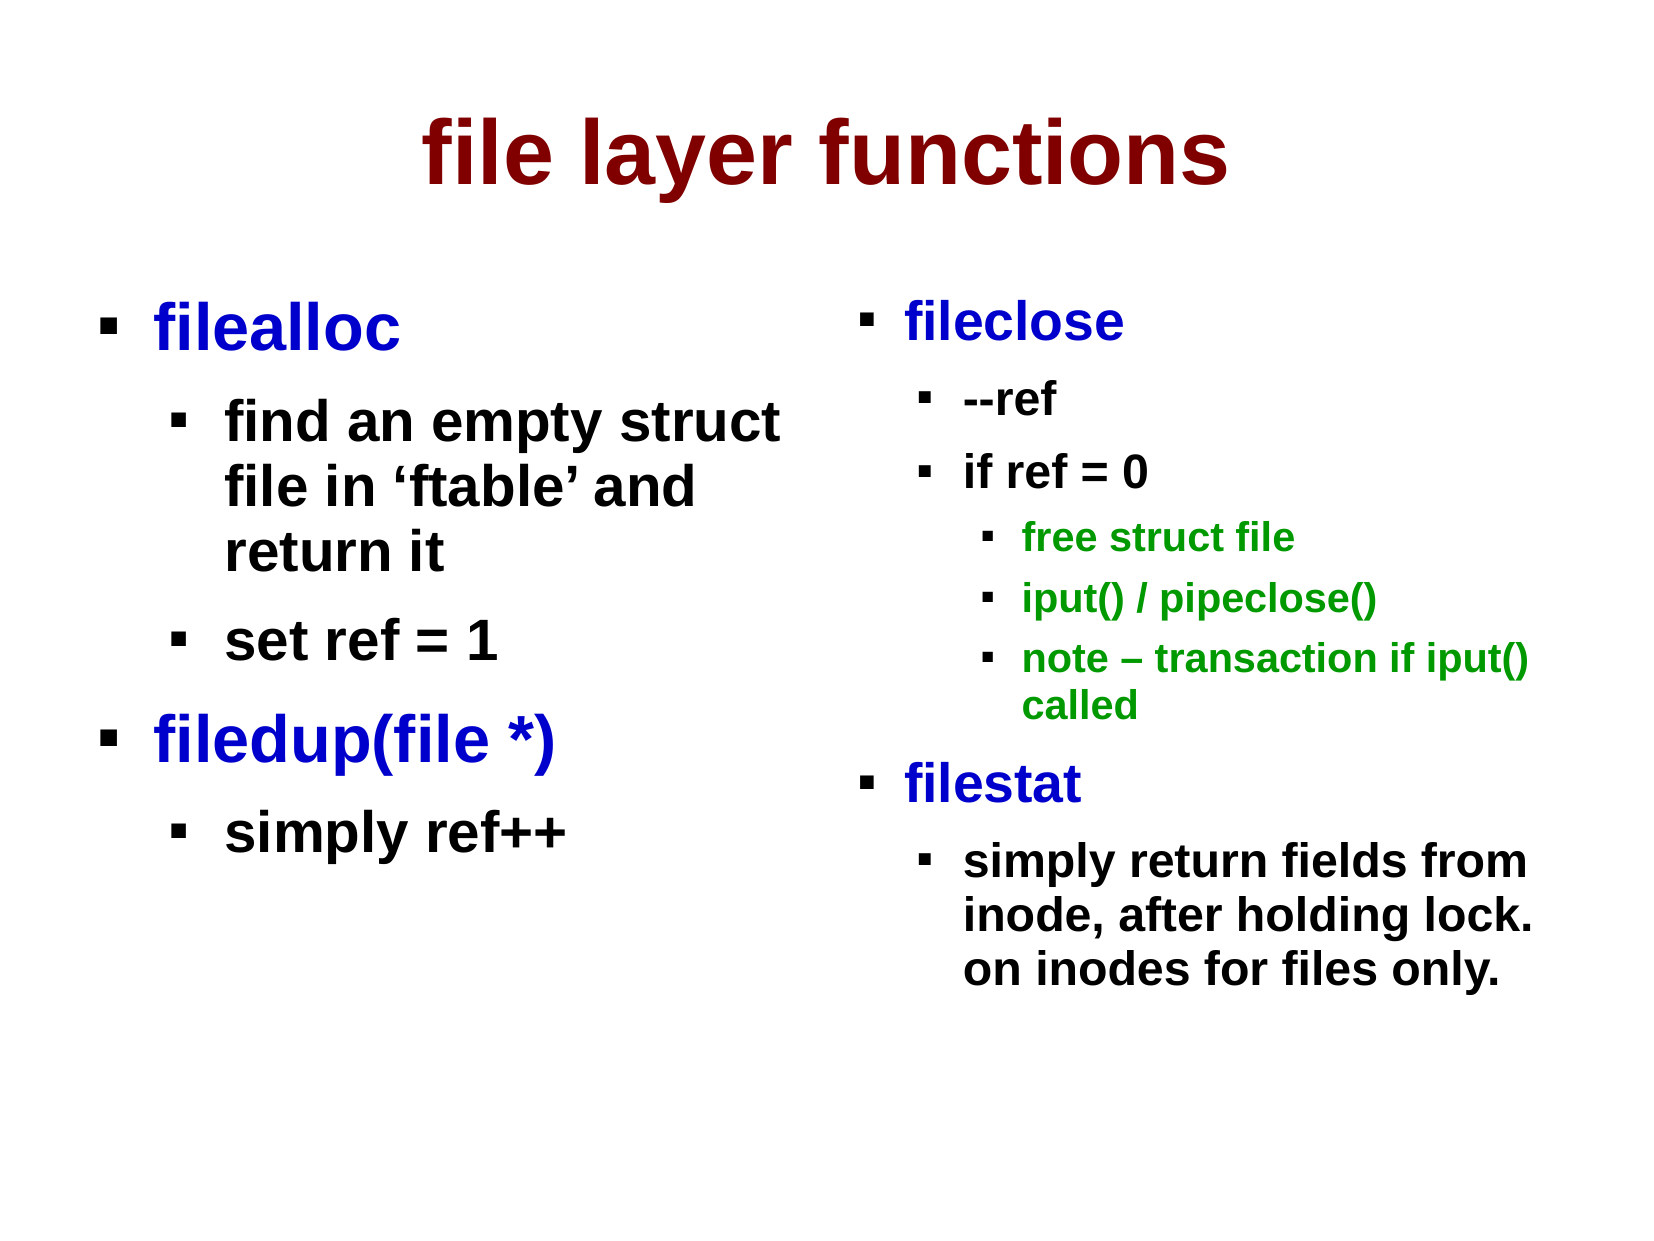

# file layer functions
filealloc
find an empty struct file in ‘ftable’ and return it
set ref = 1
filedup(file *)
simply ref++
fileclose
--ref
if ref = 0
free struct file
iput() / pipeclose()
note – transaction if iput() called
filestat
simply return fields from inode, after holding lock. on inodes for files only.